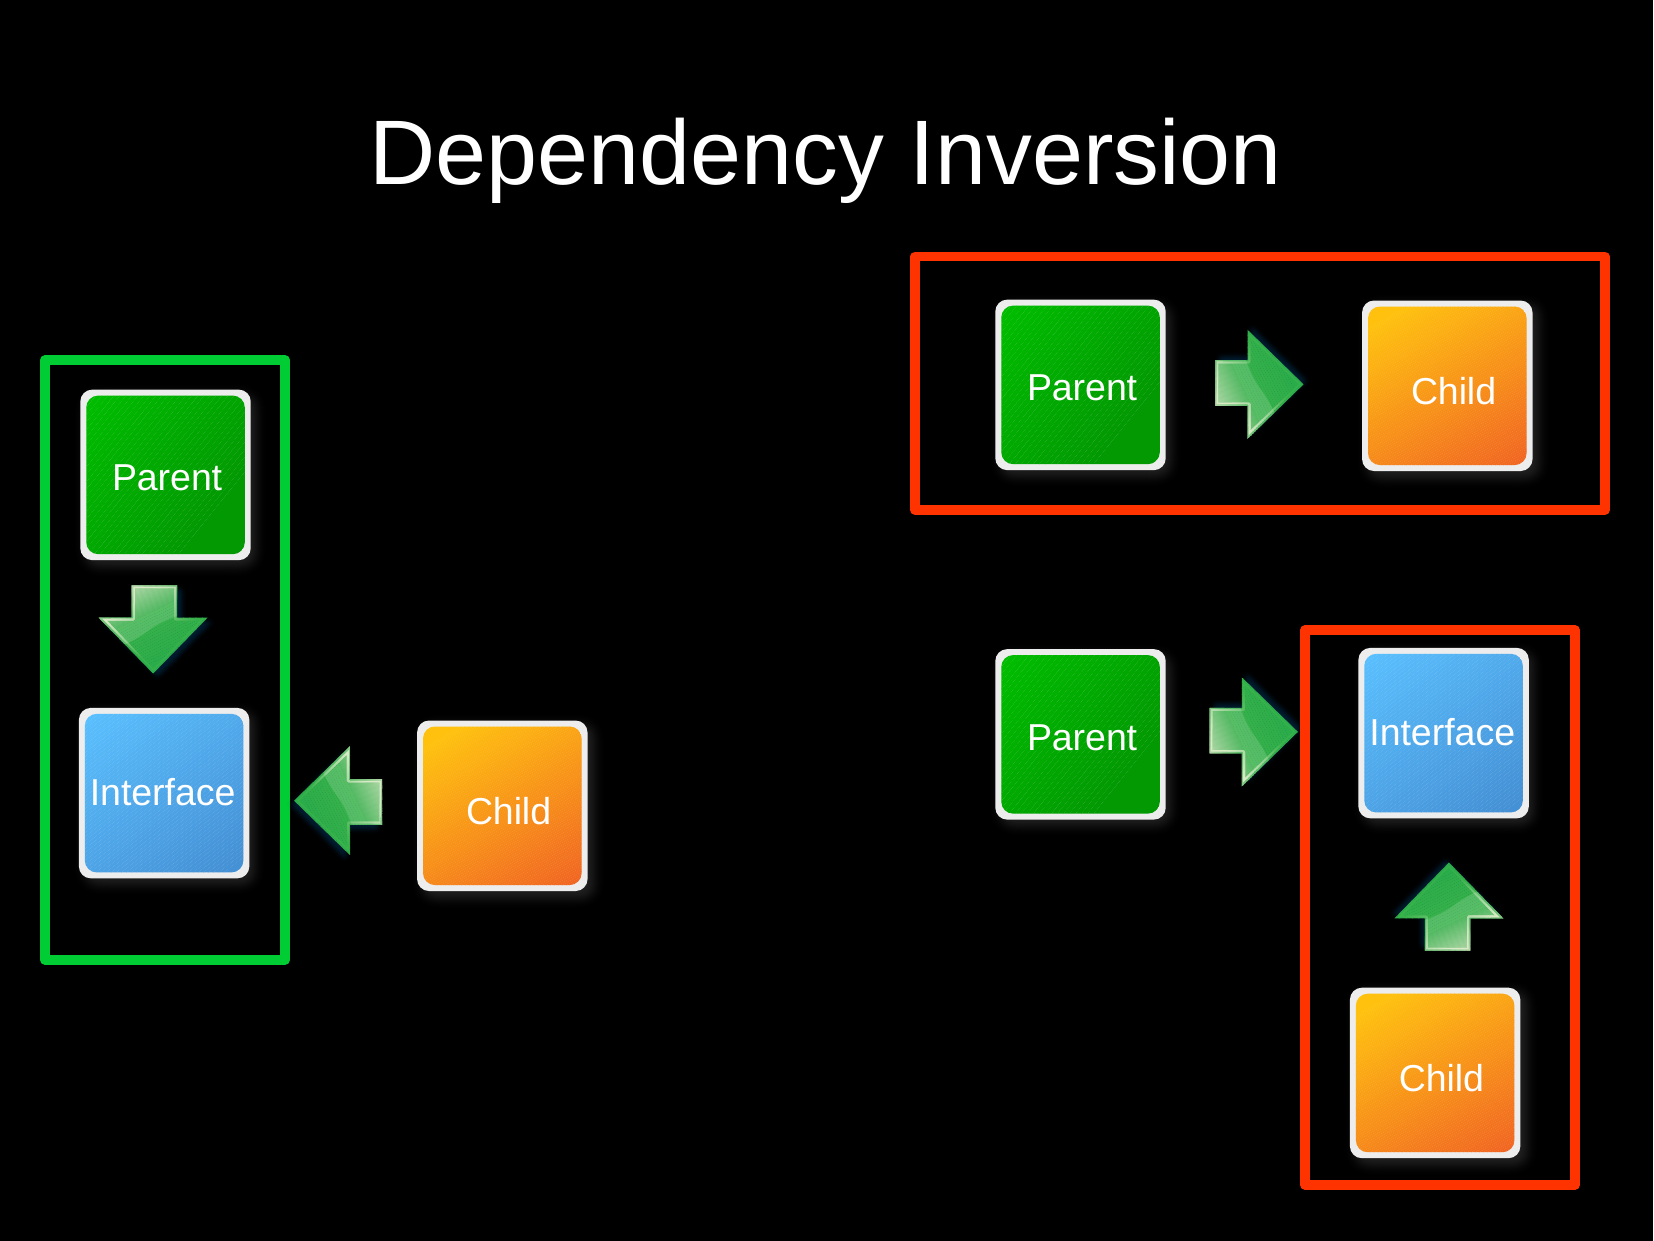

# Dependency Inversion
Parent
Child
Parent
Interface
Parent
Interface
Child
Child